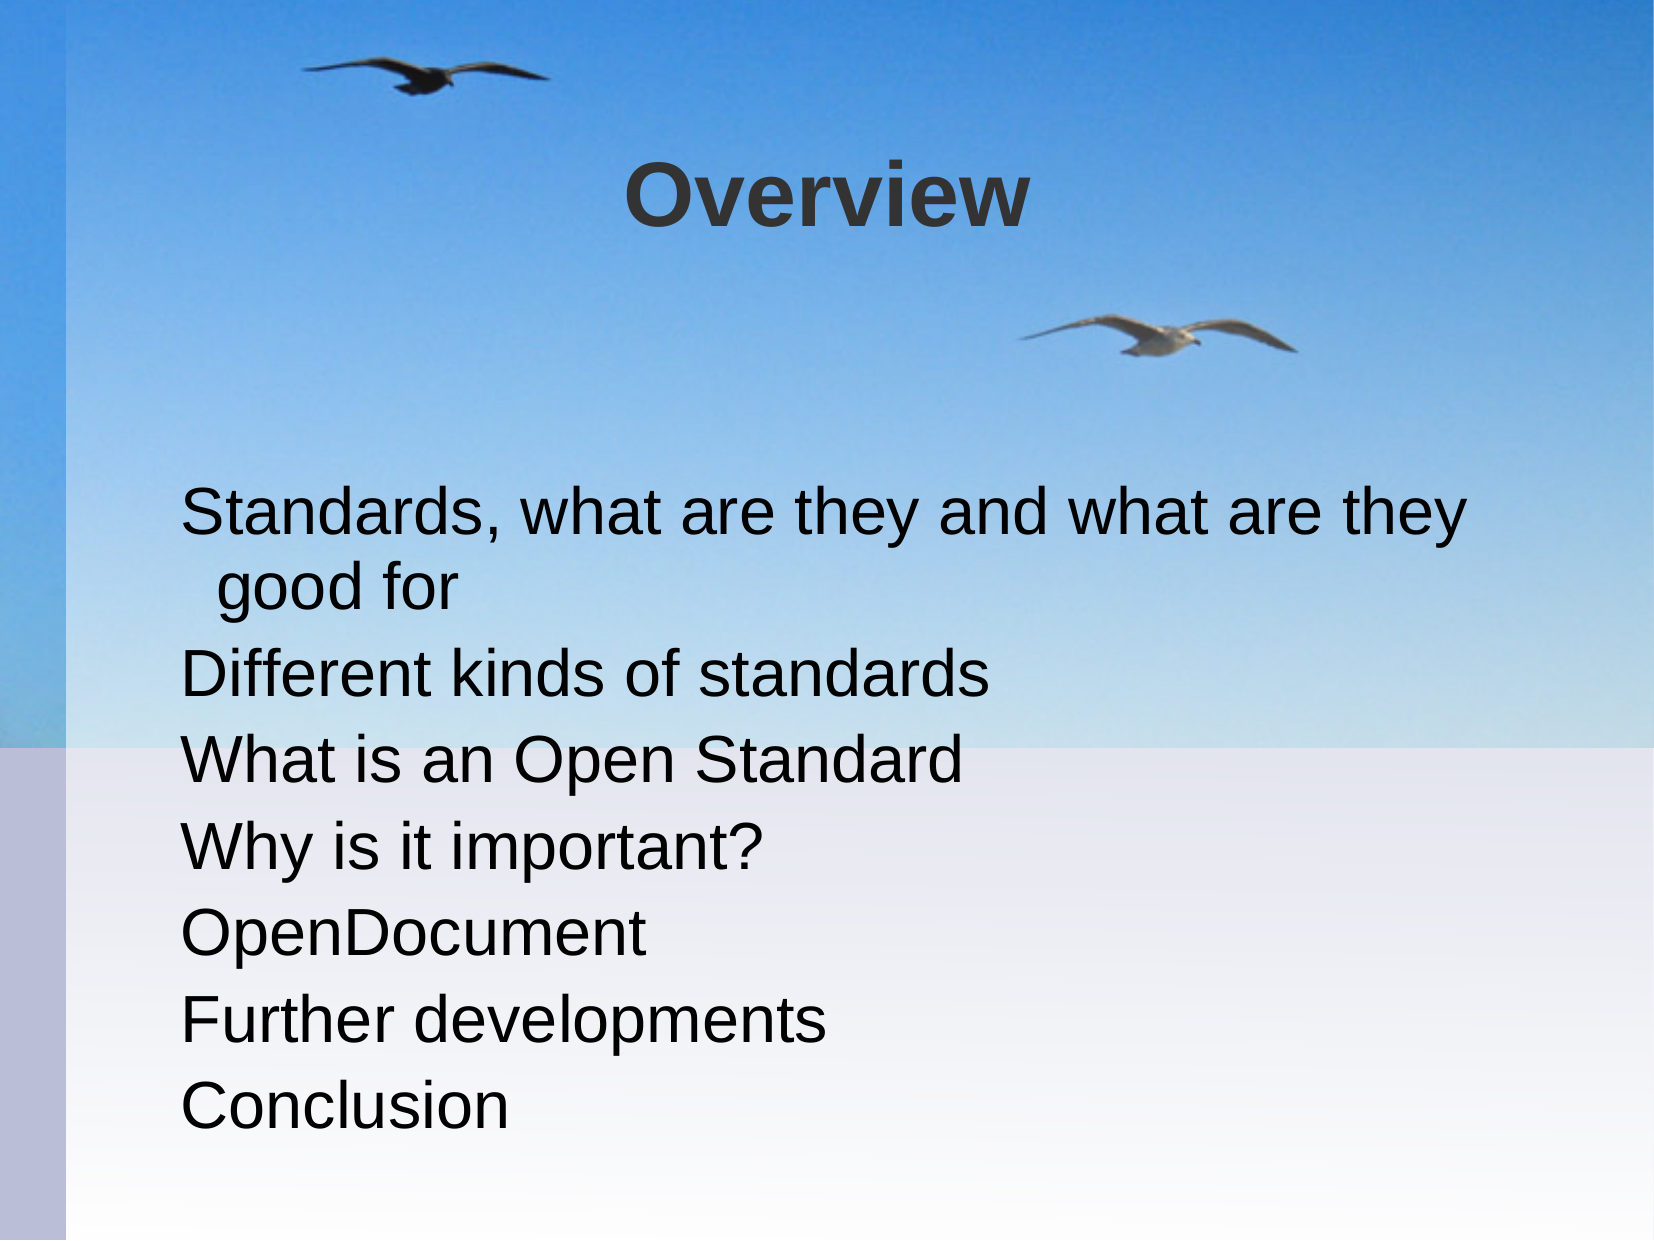

# Overview
Standards, what are they and what are they good for
Different kinds of standards
What is an Open Standard
Why is it important?
OpenDocument
Further developments
Conclusion